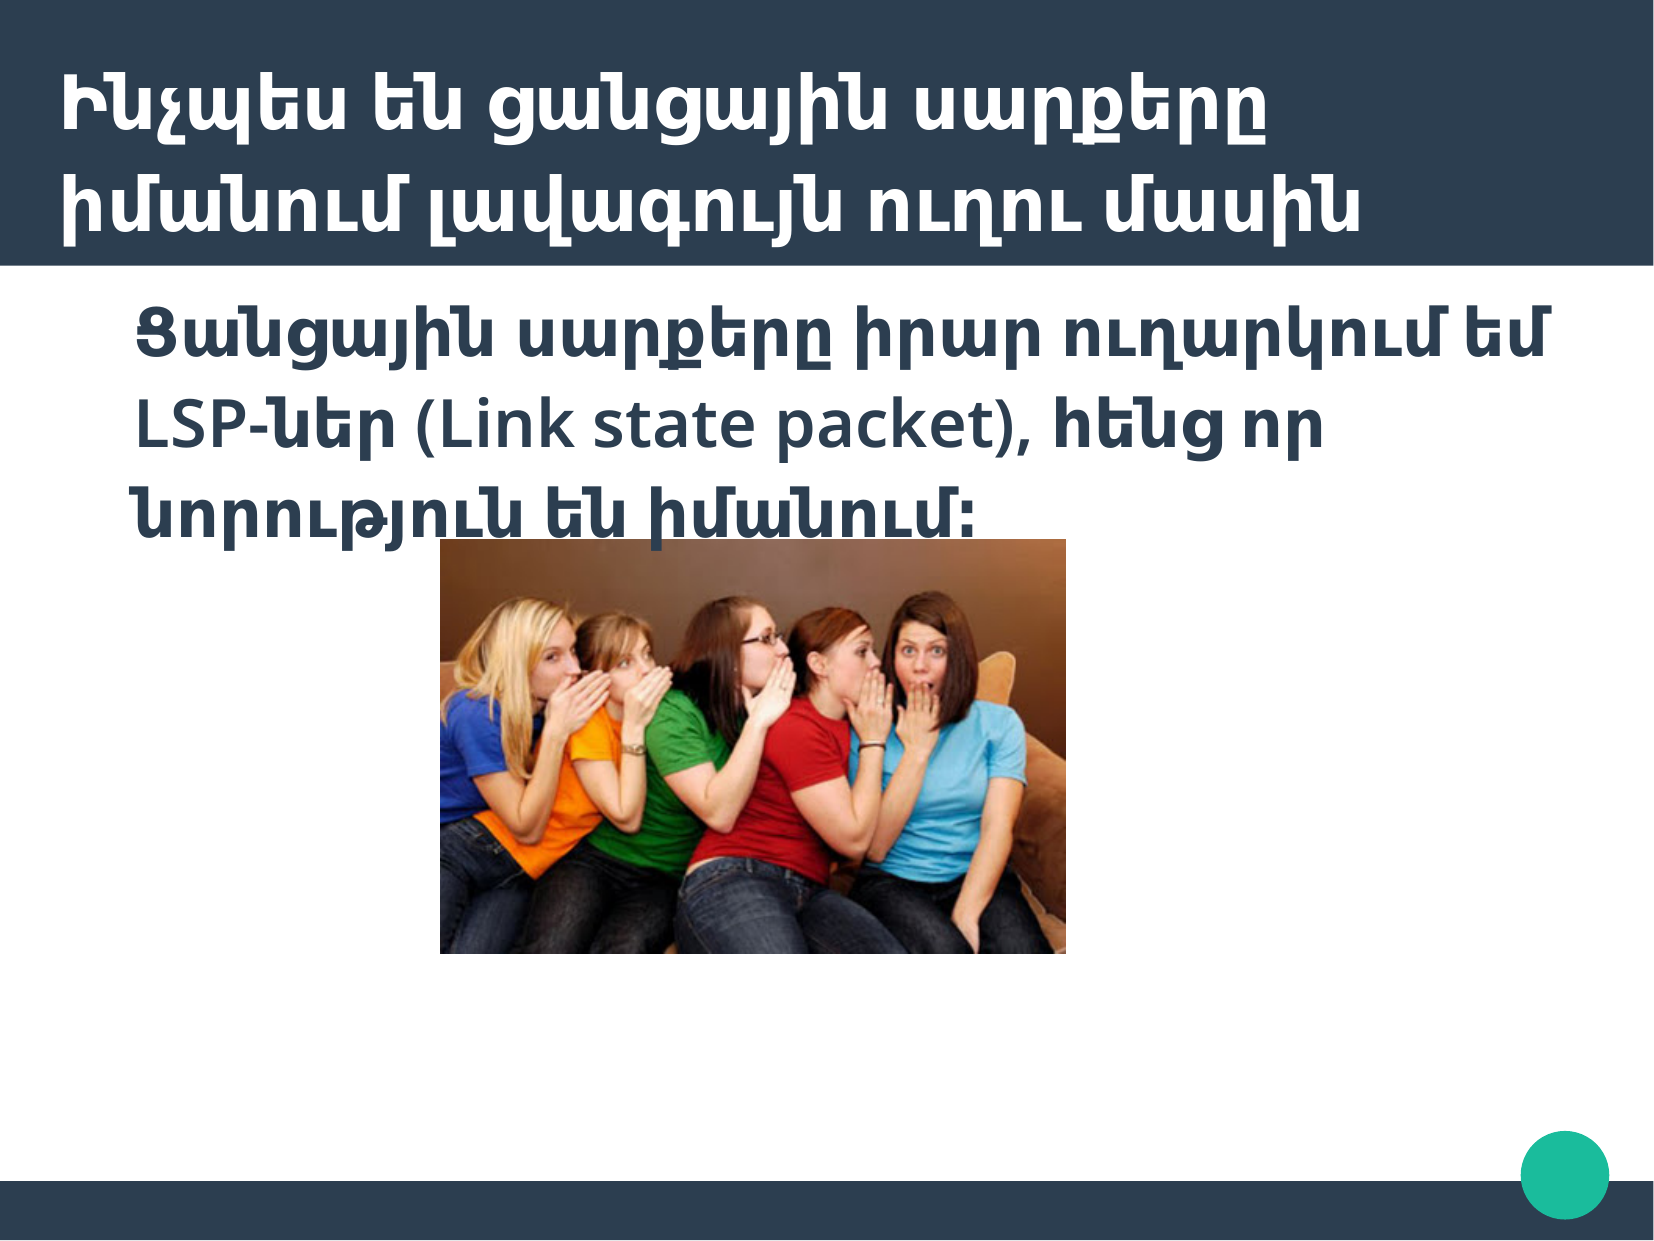

# Ինչպես են ցանցային սարքերը իմանում լավագույն ուղու մասին
Ցանցային սարքերը իրար ուղարկում եմ LSP-ներ (Link state packet), հենց որ նորություն են իմանում։